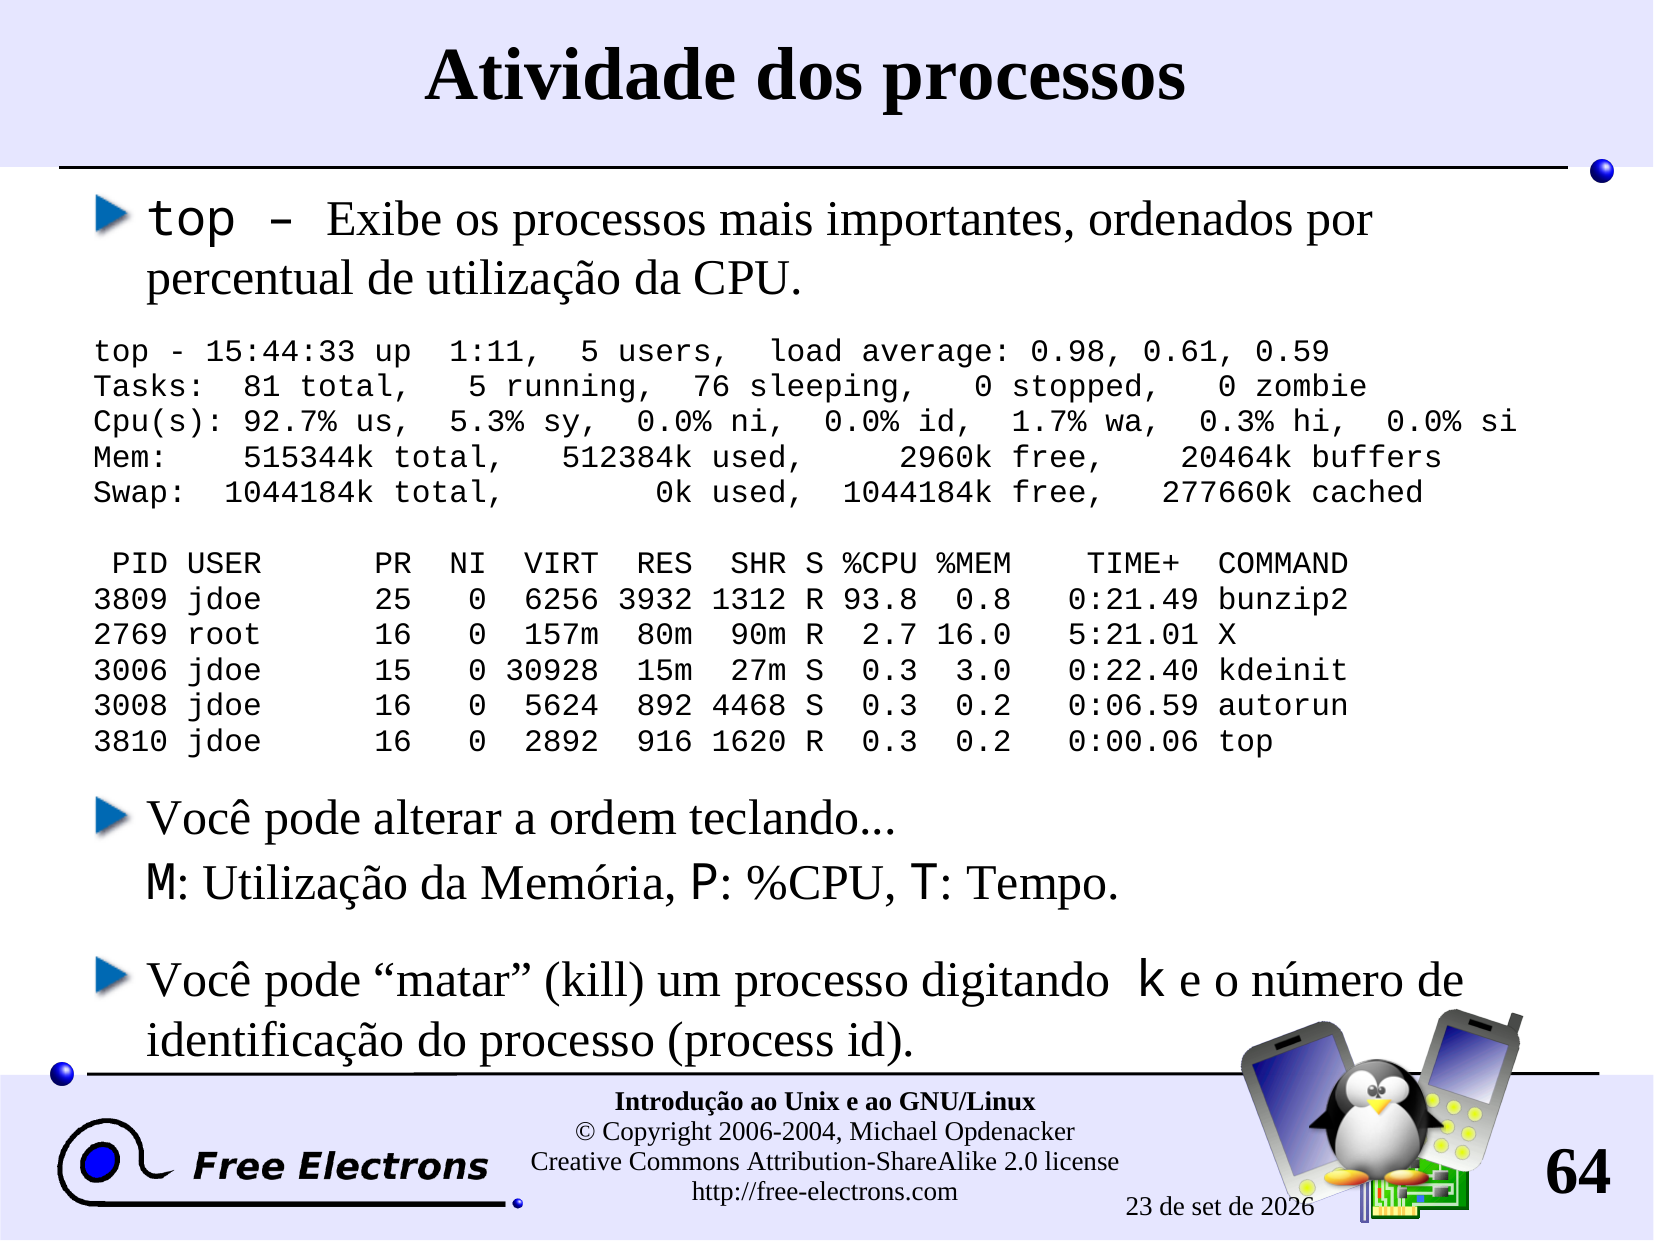

# Atividade dos processos
top – Exibe os processos mais importantes, ordenados por percentual de utilização da CPU.
top - 15:44:33 up 1:11, 5 users, load average: 0.98, 0.61, 0.59
Tasks: 81 total, 5 running, 76 sleeping, 0 stopped, 0 zombie
Cpu(s): 92.7% us, 5.3% sy, 0.0% ni, 0.0% id, 1.7% wa, 0.3% hi, 0.0% si
Mem: 515344k total, 512384k used, 2960k free, 20464k buffers
Swap: 1044184k total, 0k used, 1044184k free, 277660k cached
 PID USER PR NI VIRT RES SHR S %CPU %MEM TIME+ COMMAND
3809 jdoe 25 0 6256 3932 1312 R 93.8 0.8 0:21.49 bunzip2
2769 root 16 0 157m 80m 90m R 2.7 16.0 5:21.01 X
3006 jdoe 15 0 30928 15m 27m S 0.3 3.0 0:22.40 kdeinit
3008 jdoe 16 0 5624 892 4468 S 0.3 0.2 0:06.59 autorun
3810 jdoe 16 0 2892 916 1620 R 0.3 0.2 0:00.06 top
Você pode alterar a ordem teclando...
M: Utilização da Memória, P: %CPU, T: Tempo.
Você pode “matar” (kill) um processo digitando k e o número de identificação do processo (process id).